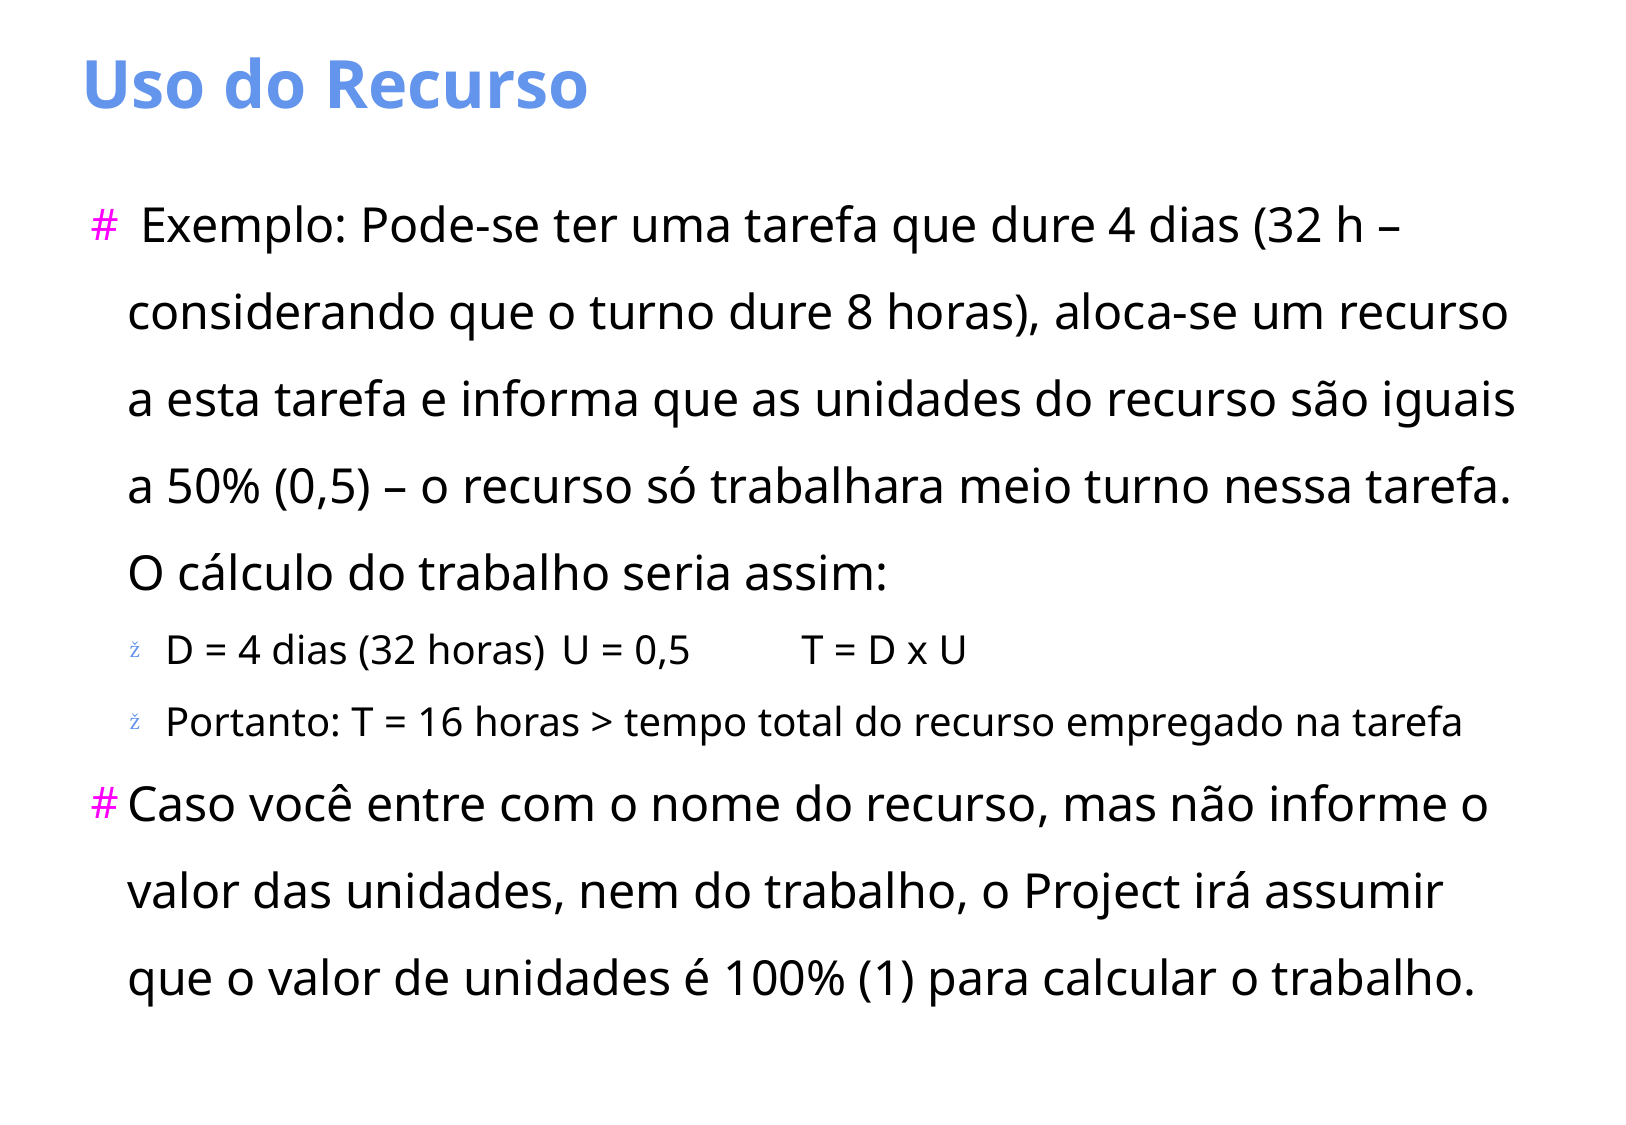

# Uso do Recurso
 Exemplo: Pode-se ter uma tarefa que dure 4 dias (32 h – considerando que o turno dure 8 horas), aloca-se um recurso a esta tarefa e informa que as unidades do recurso são iguais a 50% (0,5) – o recurso só trabalhara meio turno nessa tarefa. O cálculo do trabalho seria assim:
D = 4 dias (32 horas)	U = 0,5	T = D x U
Portanto: T = 16 horas > tempo total do recurso empregado na tarefa
Caso você entre com o nome do recurso, mas não informe o valor das unidades, nem do trabalho, o Project irá assumir que o valor de unidades é 100% (1) para calcular o trabalho.